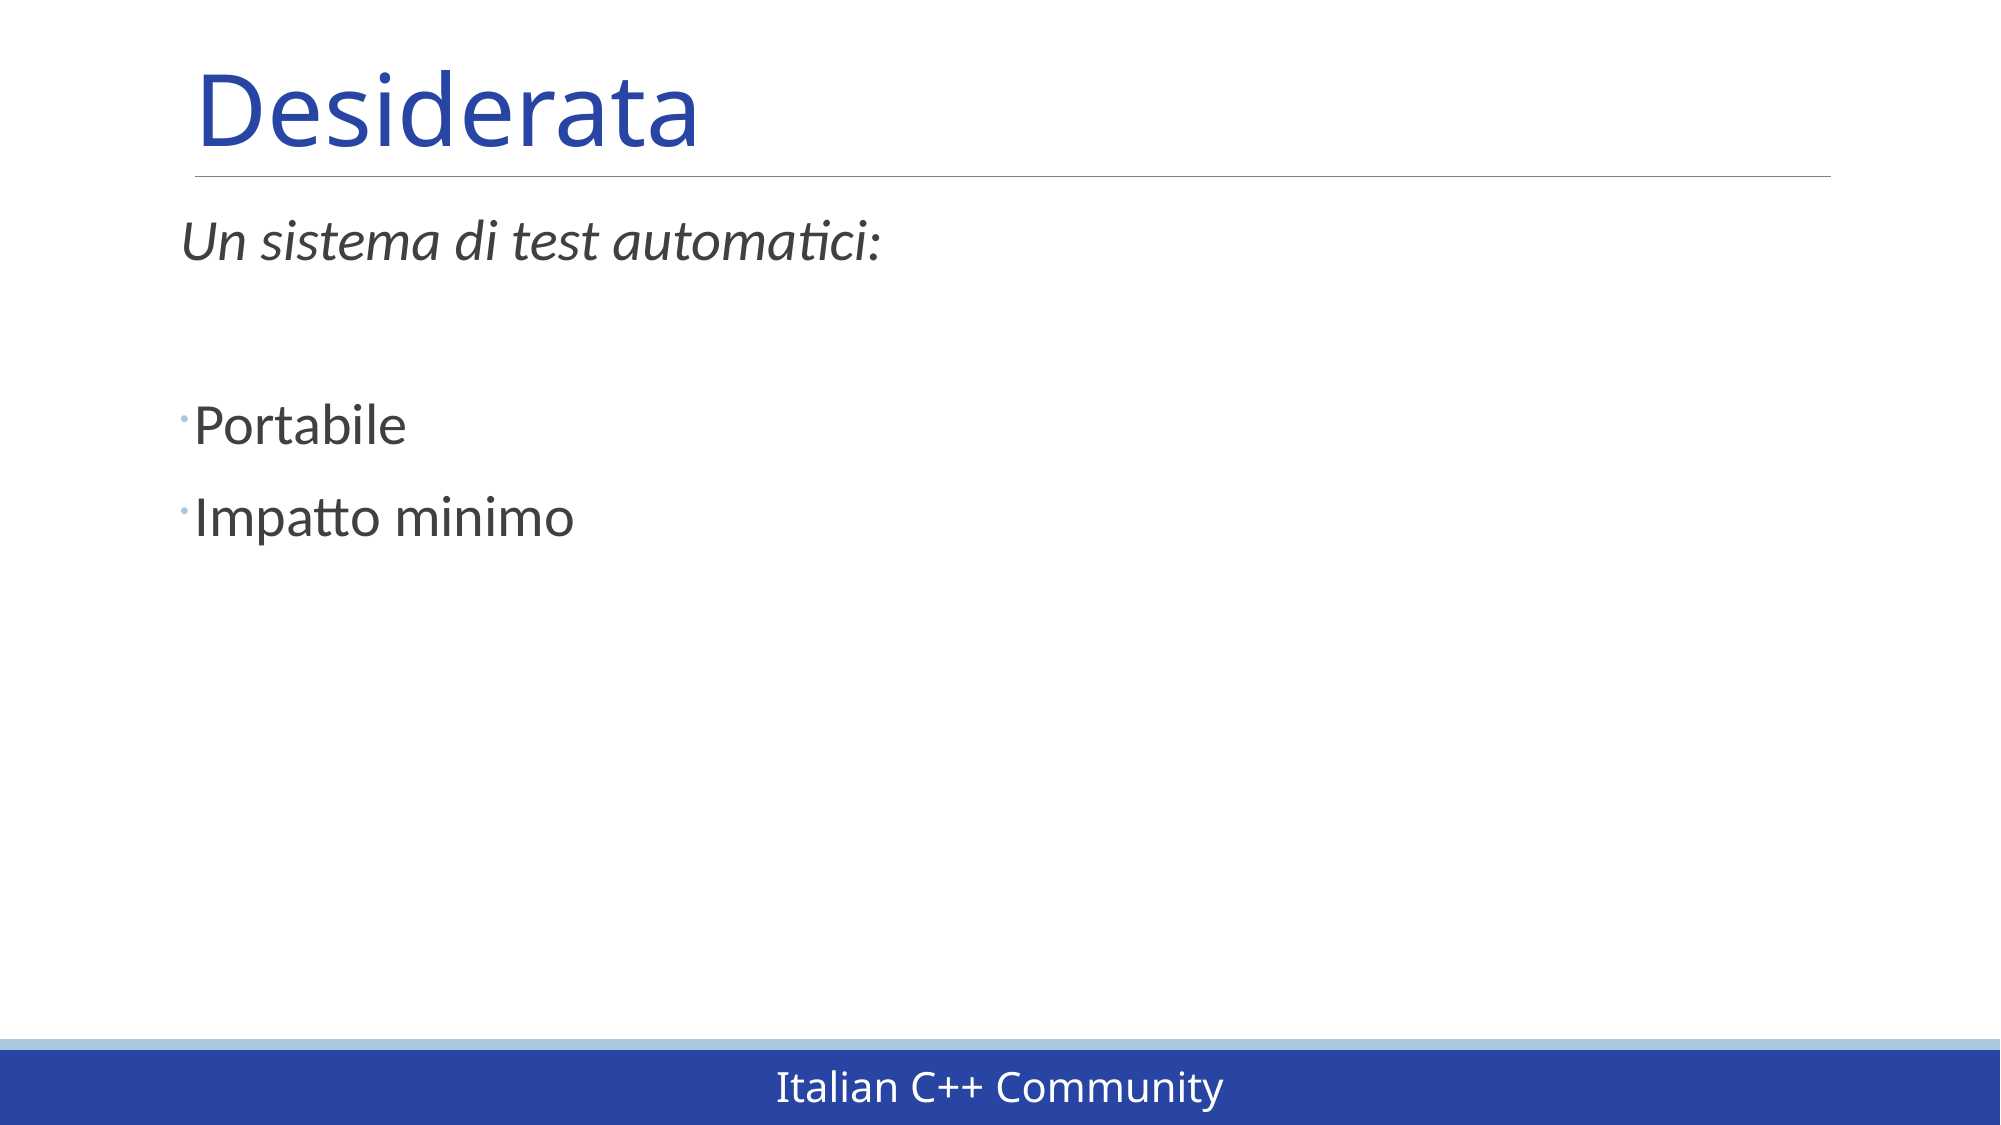

# Desiderata
Un sistema di test automatici:
Portabile
Impatto minimo